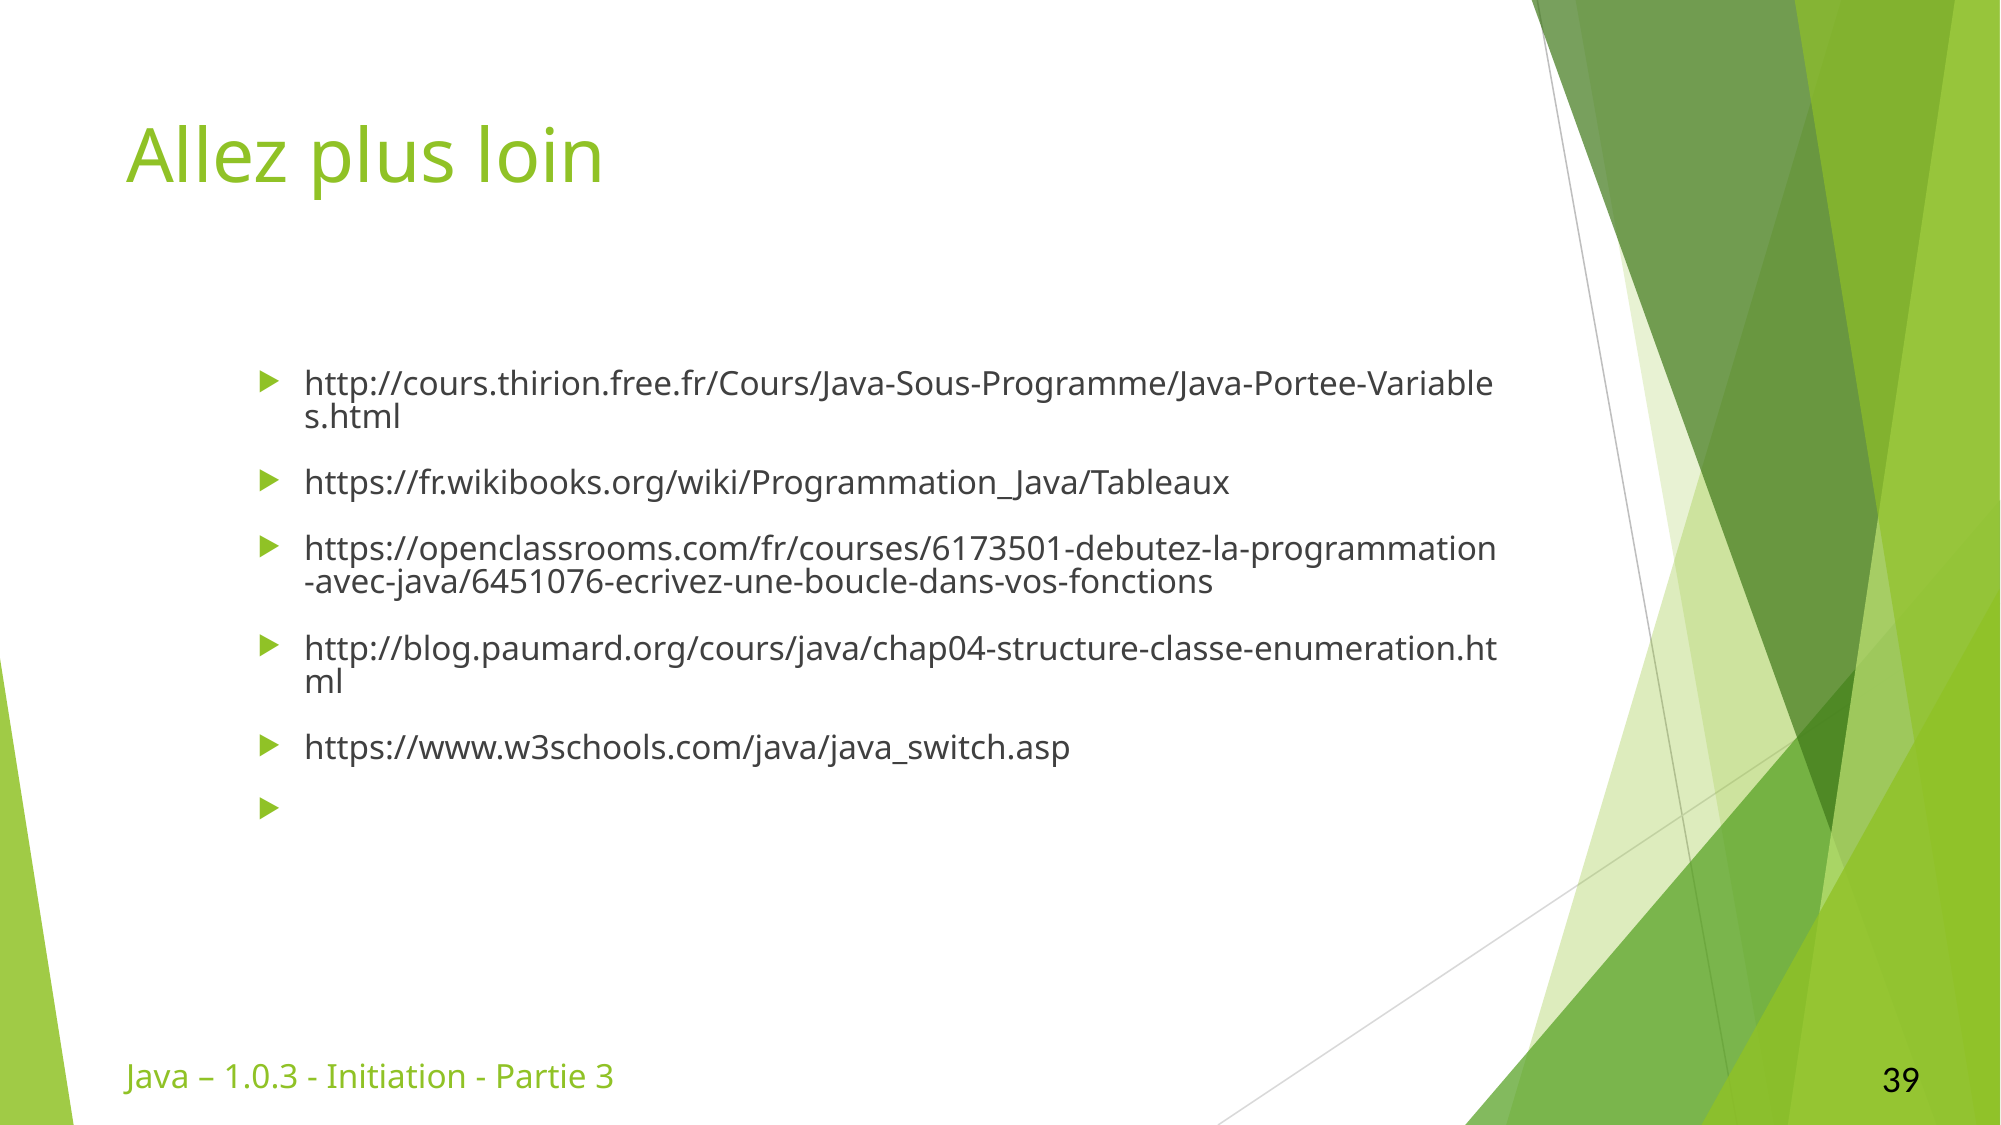

# Allez plus loin
http://cours.thirion.free.fr/Cours/Java-Sous-Programme/Java-Portee-Variables.html
https://fr.wikibooks.org/wiki/Programmation_Java/Tableaux
https://openclassrooms.com/fr/courses/6173501-debutez-la-programmation-avec-java/6451076-ecrivez-une-boucle-dans-vos-fonctions
http://blog.paumard.org/cours/java/chap04-structure-classe-enumeration.html
https://www.w3schools.com/java/java_switch.asp
Java – 1.0.3 - Initiation - Partie 3